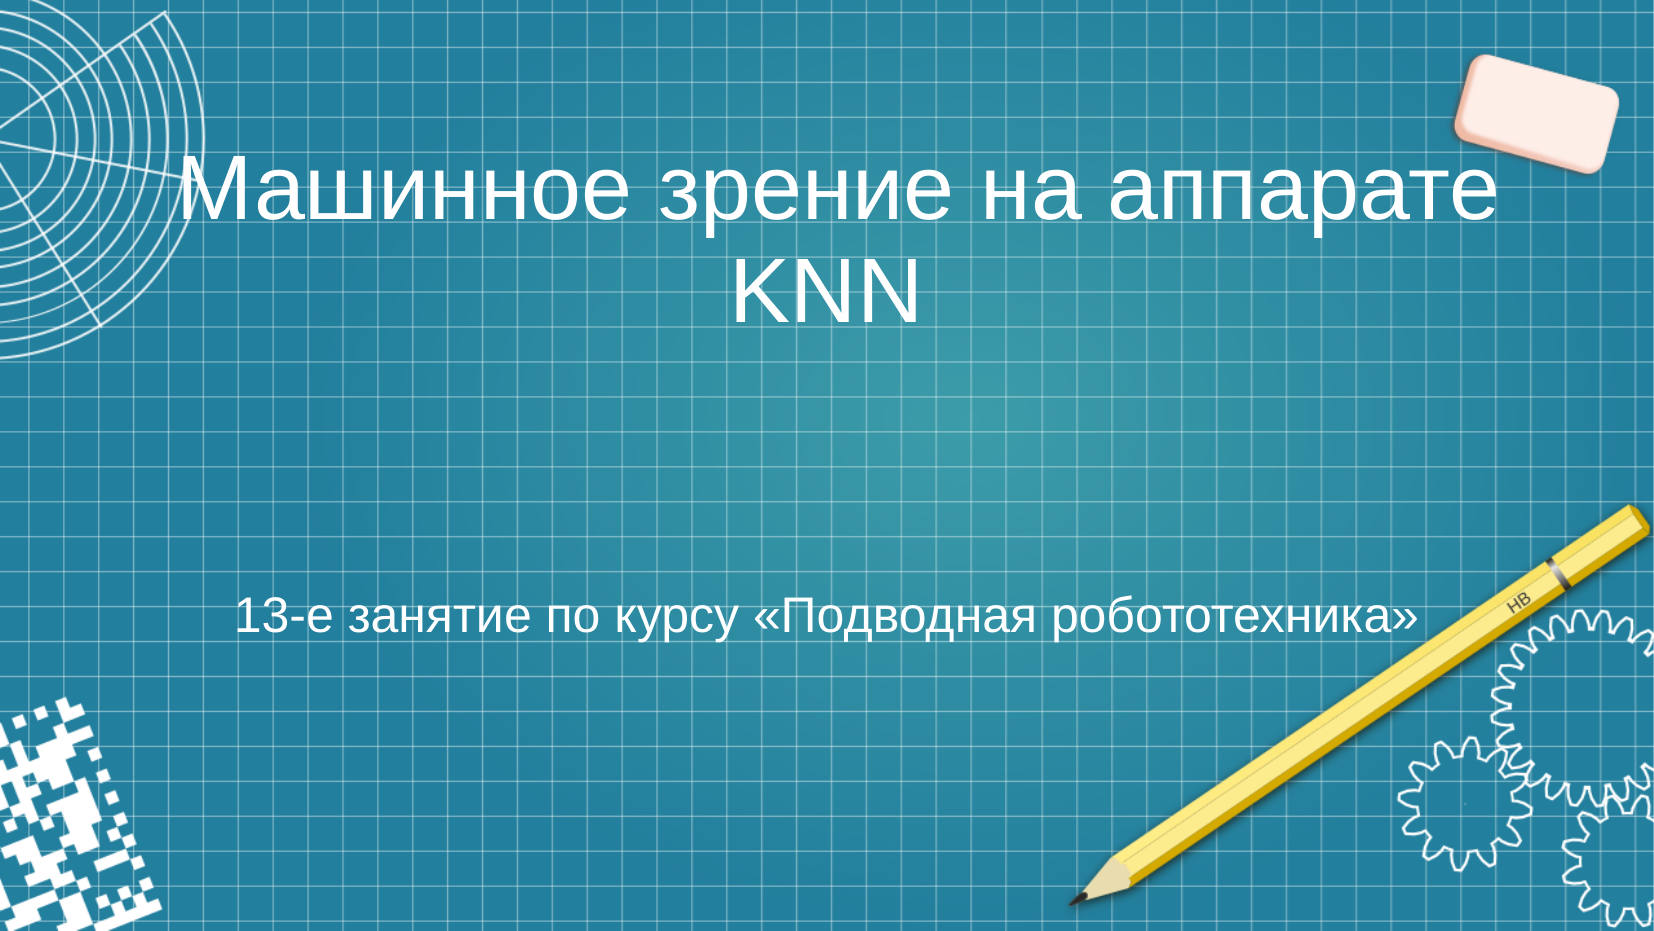

# Машинное зрение на аппарате KNN
13-е занятие по курсу «Подводная робототехника»